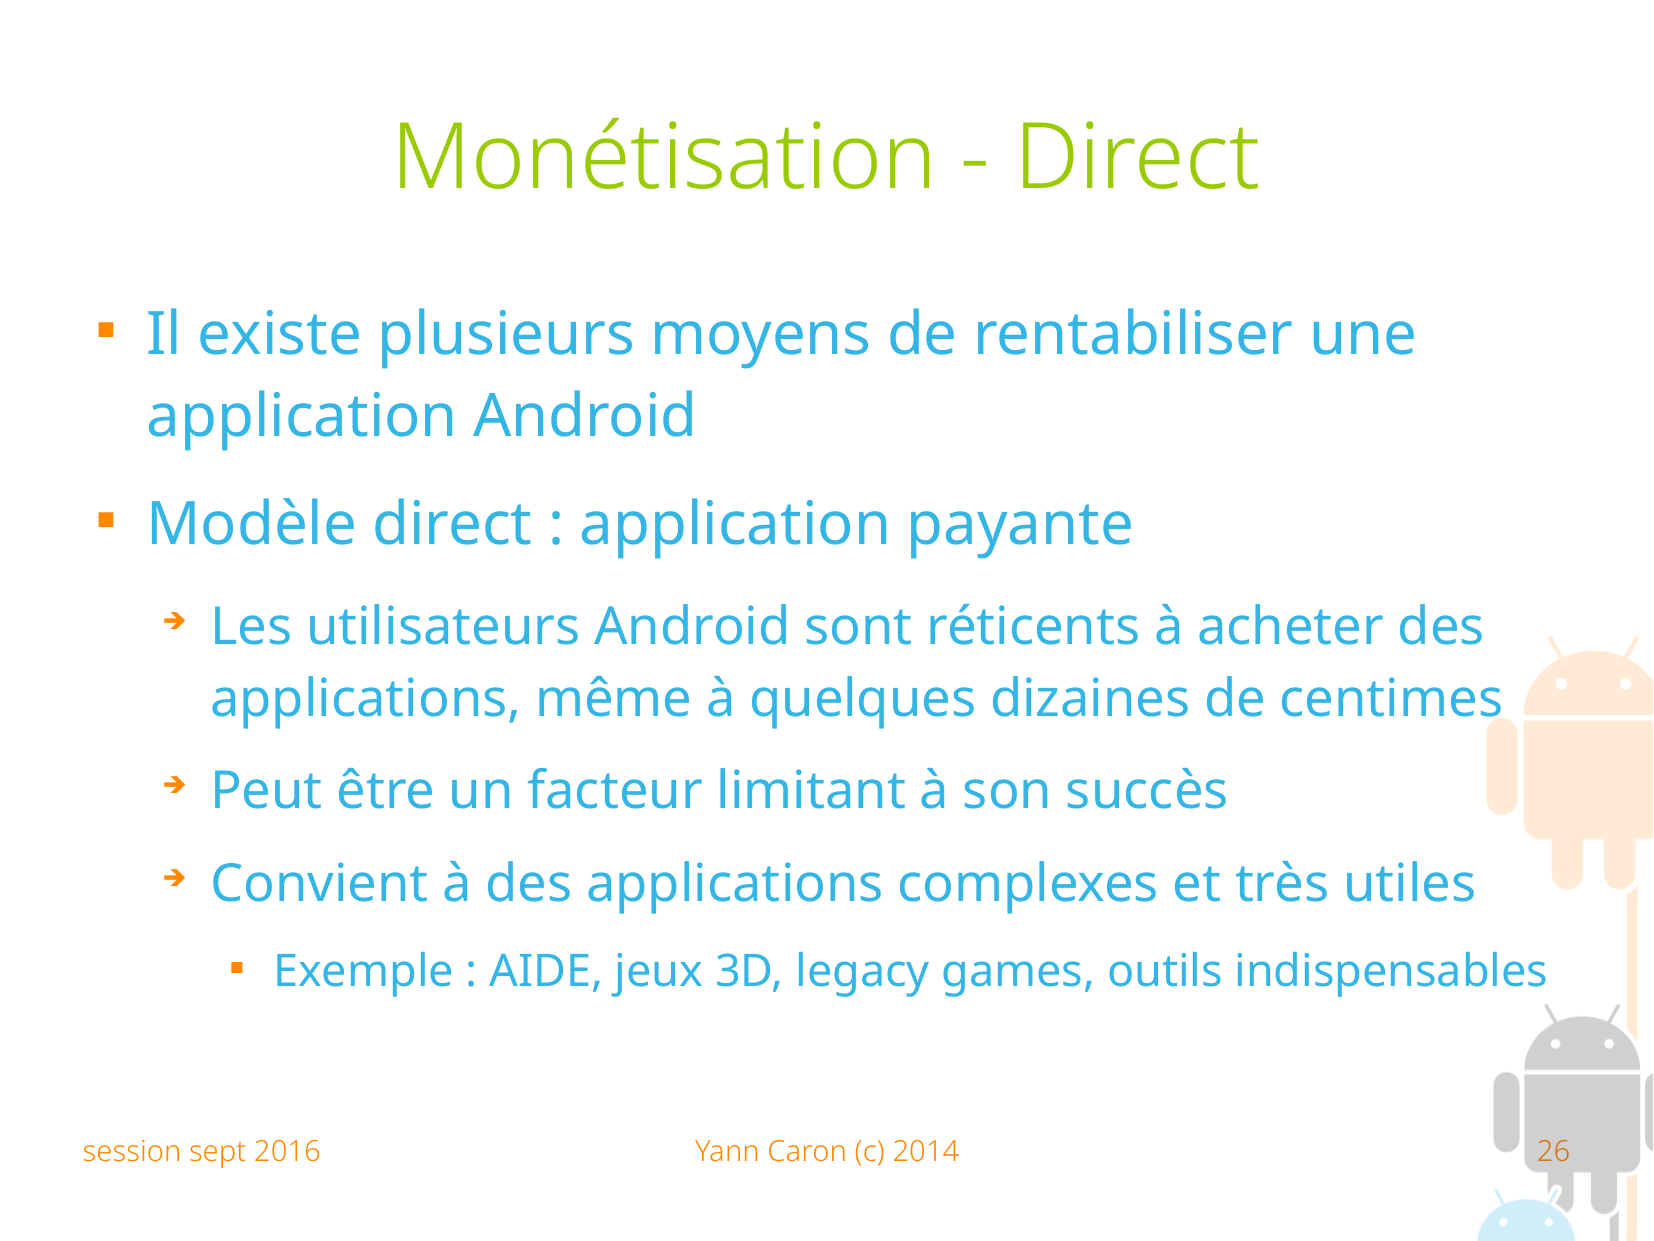

# Monétisation - Direct
Il existe plusieurs moyens de rentabiliser une application Android
Modèle direct : application payante
Les utilisateurs Android sont réticents à acheter des applications, même à quelques dizaines de centimes
Peut être un facteur limitant à son succès
Convient à des applications complexes et très utiles
Exemple : AIDE, jeux 3D, legacy games, outils indispensables
session sept 2016
Yann Caron (c) 2014
26